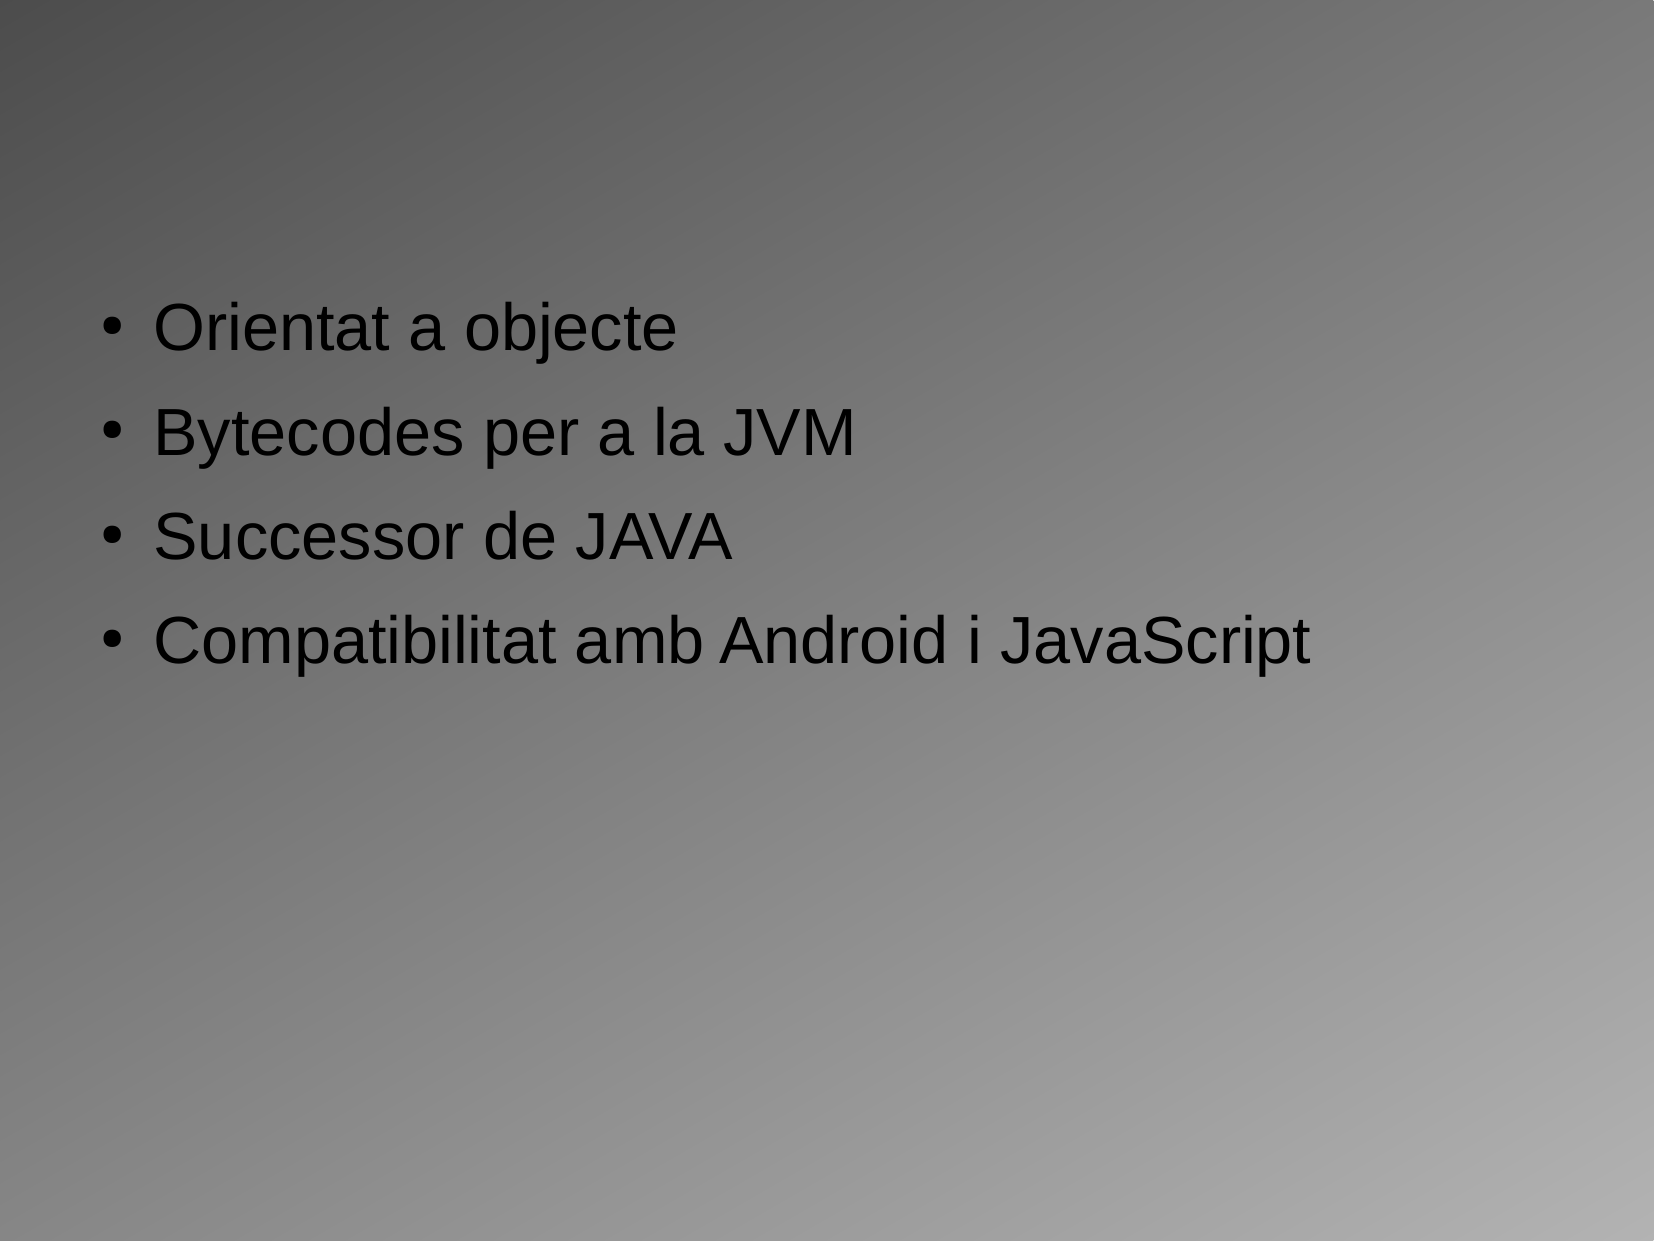

# Orientat a objecte
Bytecodes per a la JVM
Successor de JAVA
Compatibilitat amb Android i JavaScript